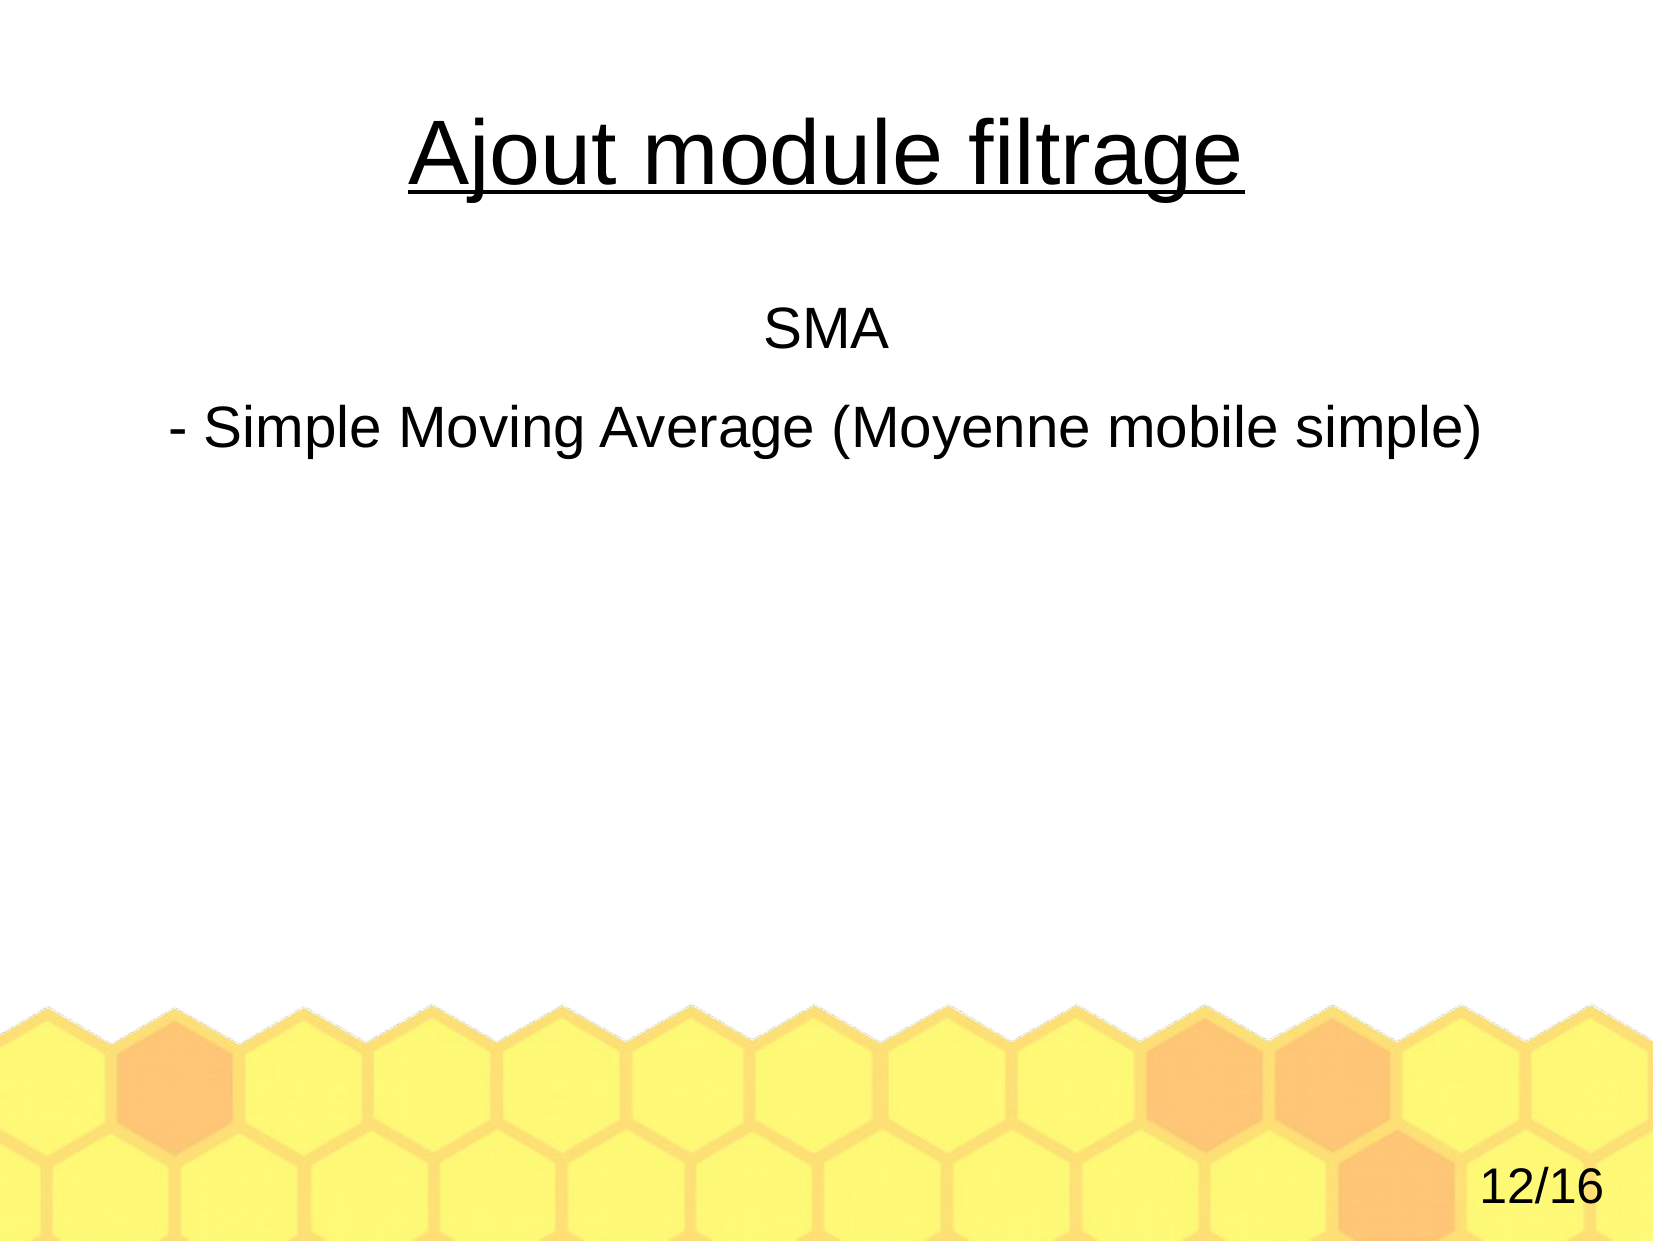

# Ajout module filtrage
SMA
- Simple Moving Average (Moyenne mobile simple)